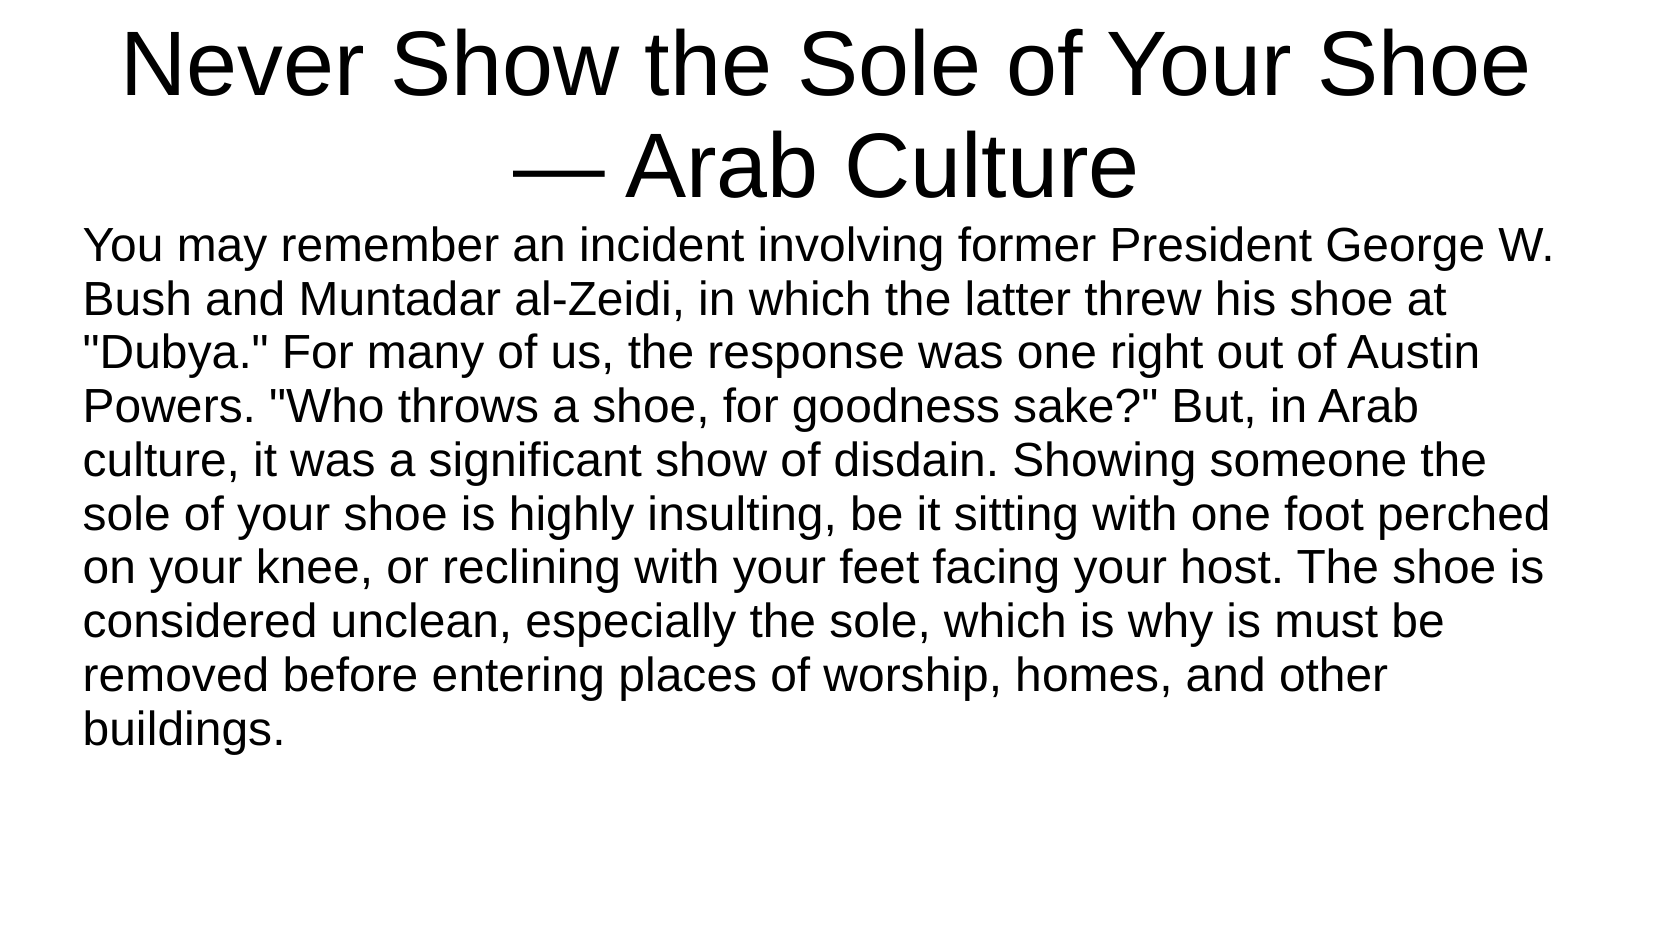

# Never Show the Sole of Your Shoe — Arab Culture
You may remember an incident involving former President George W. Bush and Muntadar al-Zeidi, in which the latter threw his shoe at "Dubya." For many of us, the response was one right out of Austin Powers. "Who throws a shoe, for goodness sake?" But, in Arab culture, it was a significant show of disdain. Showing someone the sole of your shoe is highly insulting, be it sitting with one foot perched on your knee, or reclining with your feet facing your host. The shoe is considered unclean, especially the sole, which is why is must be removed before entering places of worship, homes, and other buildings.